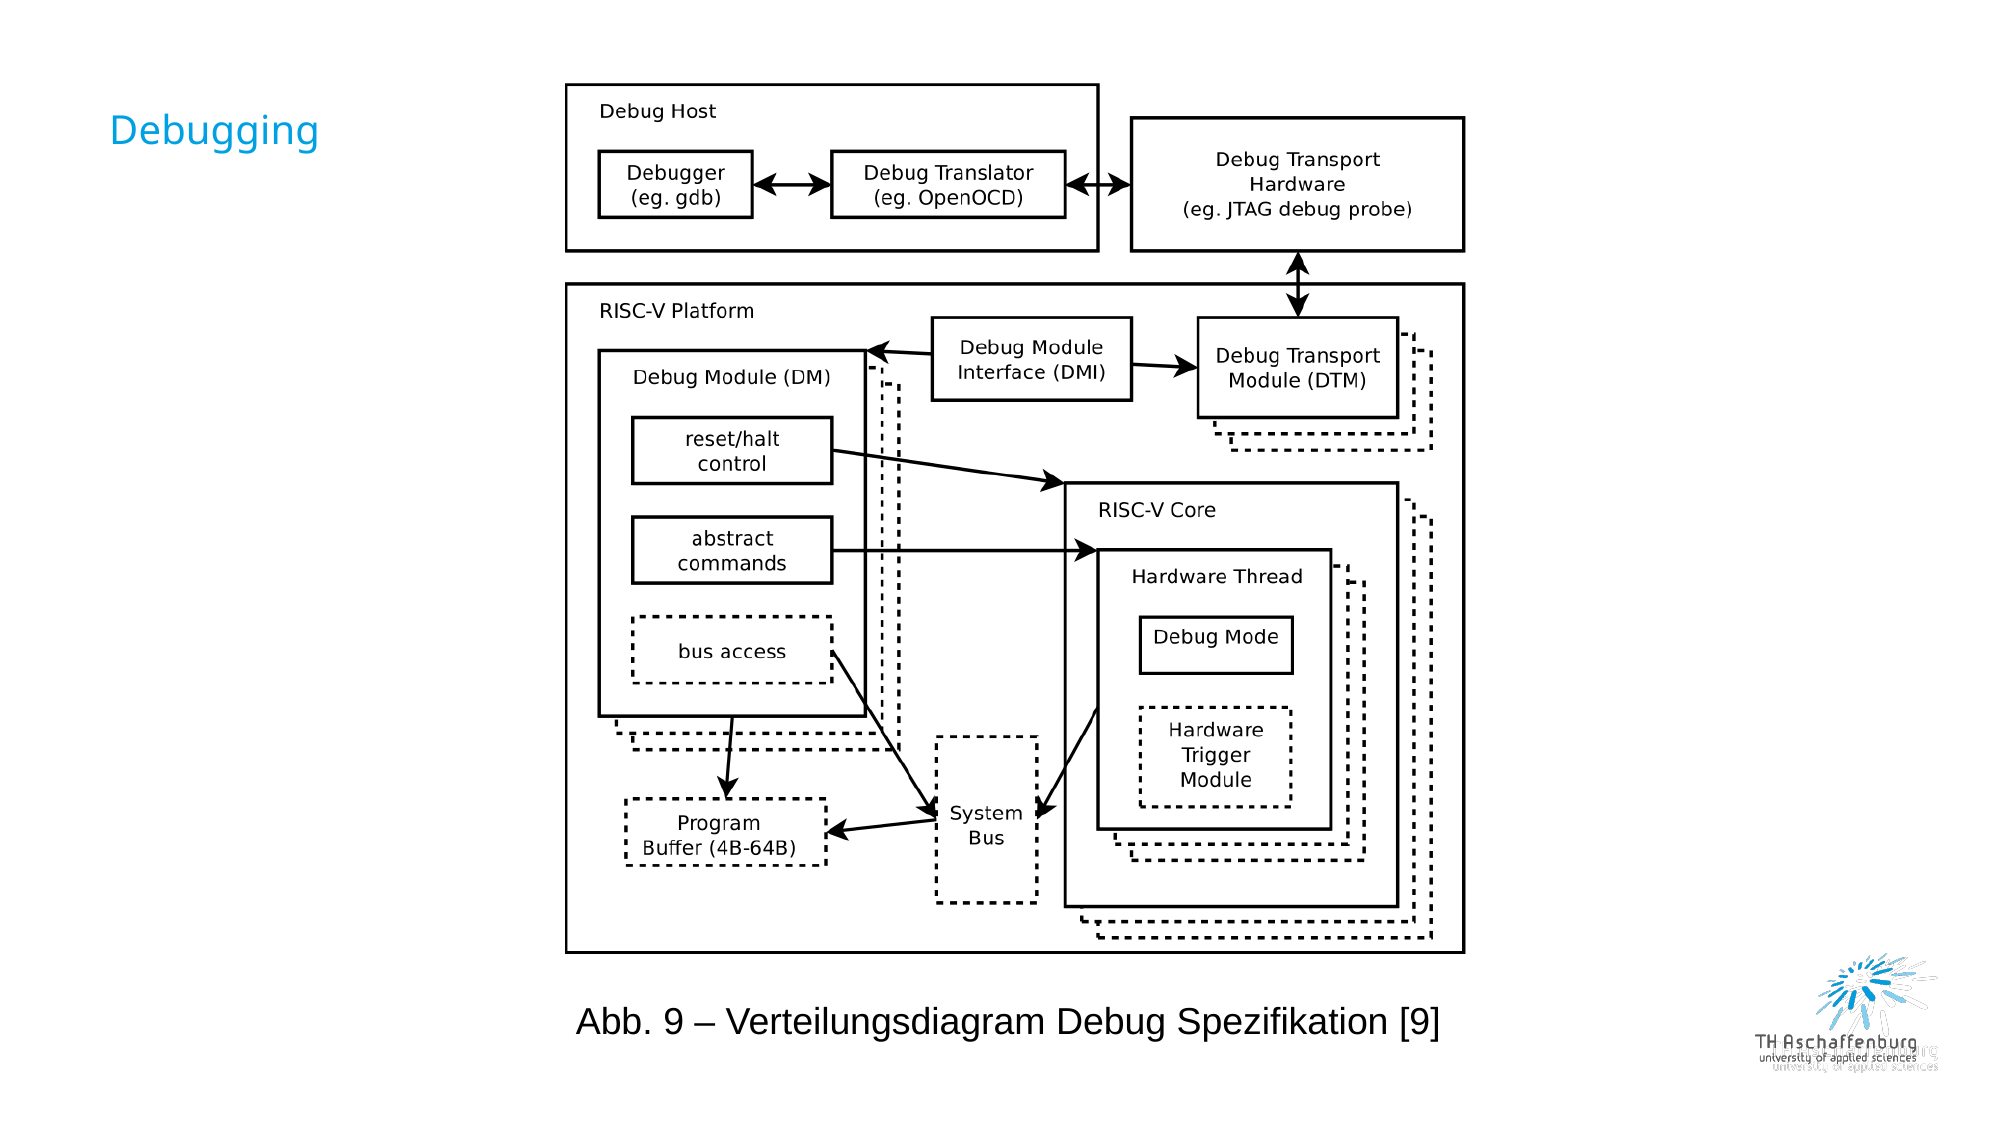

# Debugging
Abb. 9 – Verteilungsdiagram Debug Spezifikation [9]